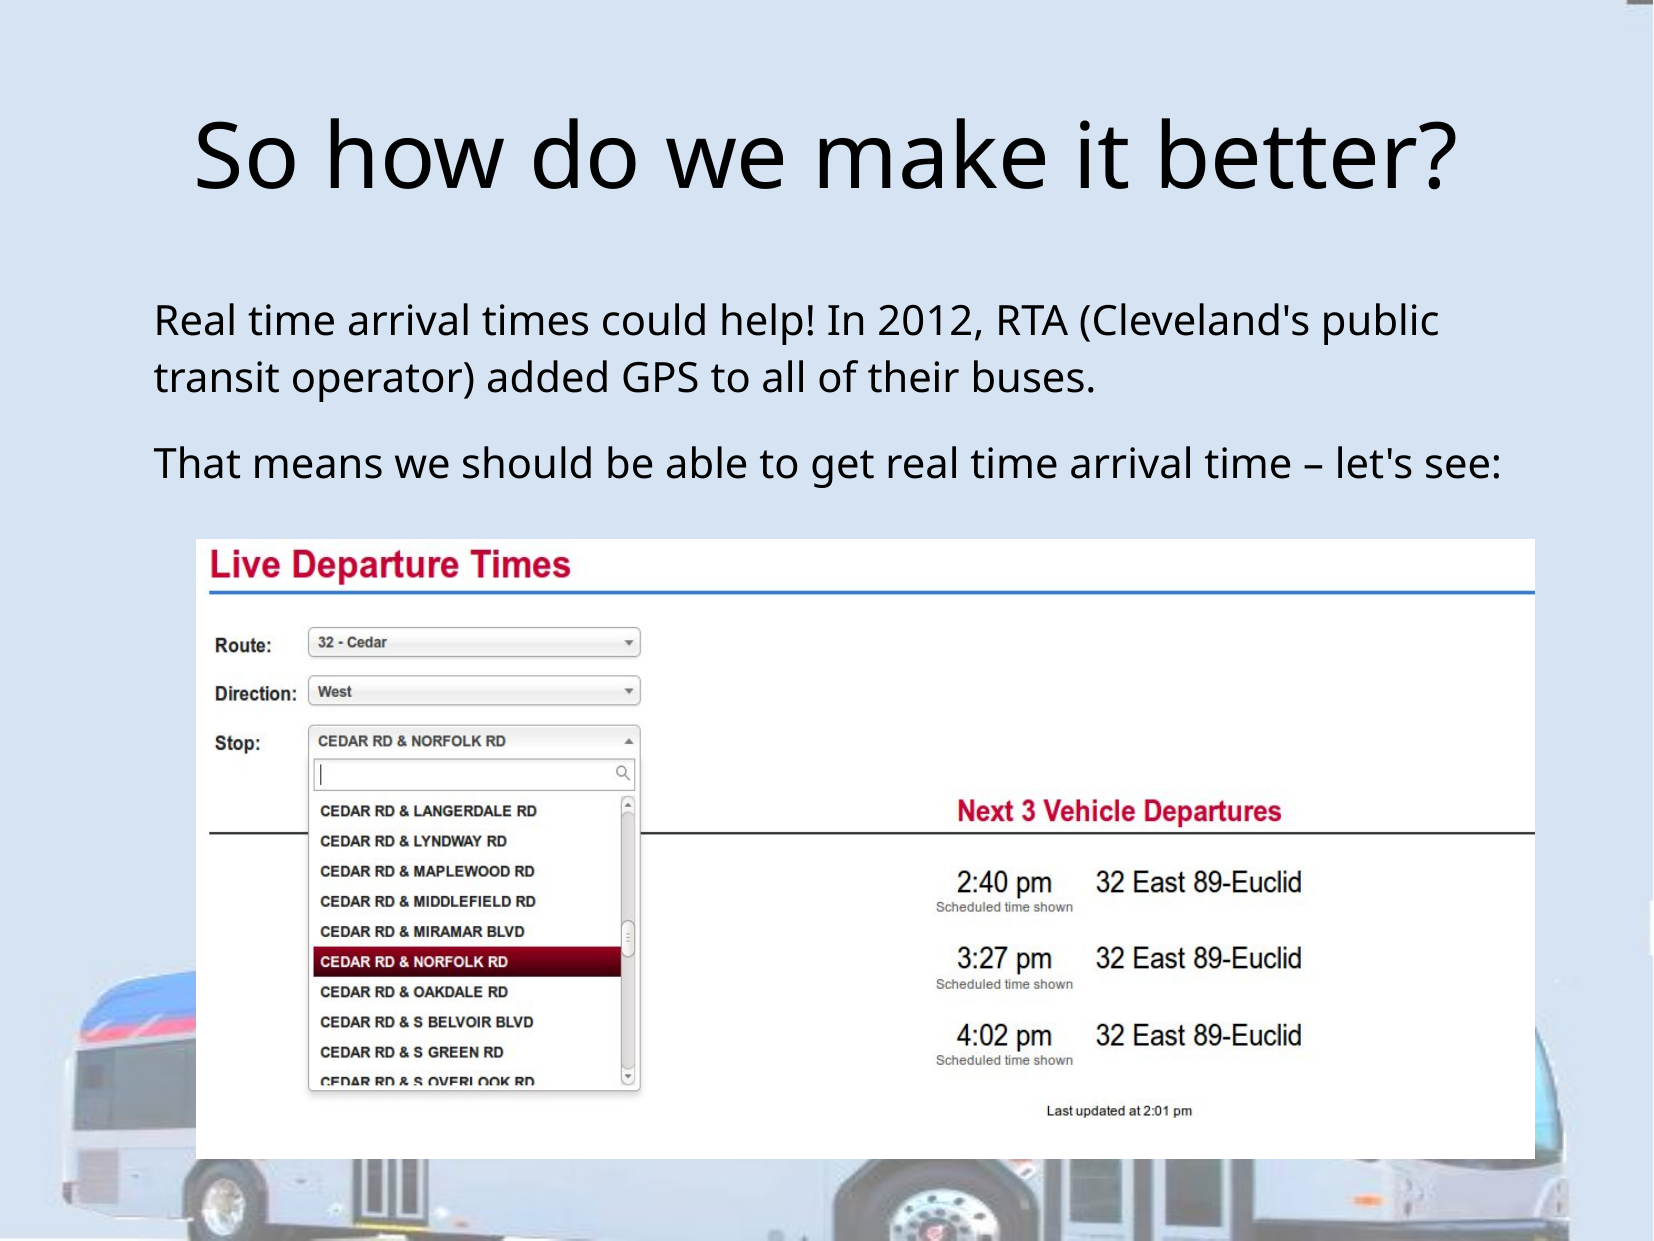

# So how do we make it better?
Real time arrival times could help! In 2012, RTA (Cleveland's public transit operator) added GPS to all of their buses.
That means we should be able to get real time arrival time – let's see: